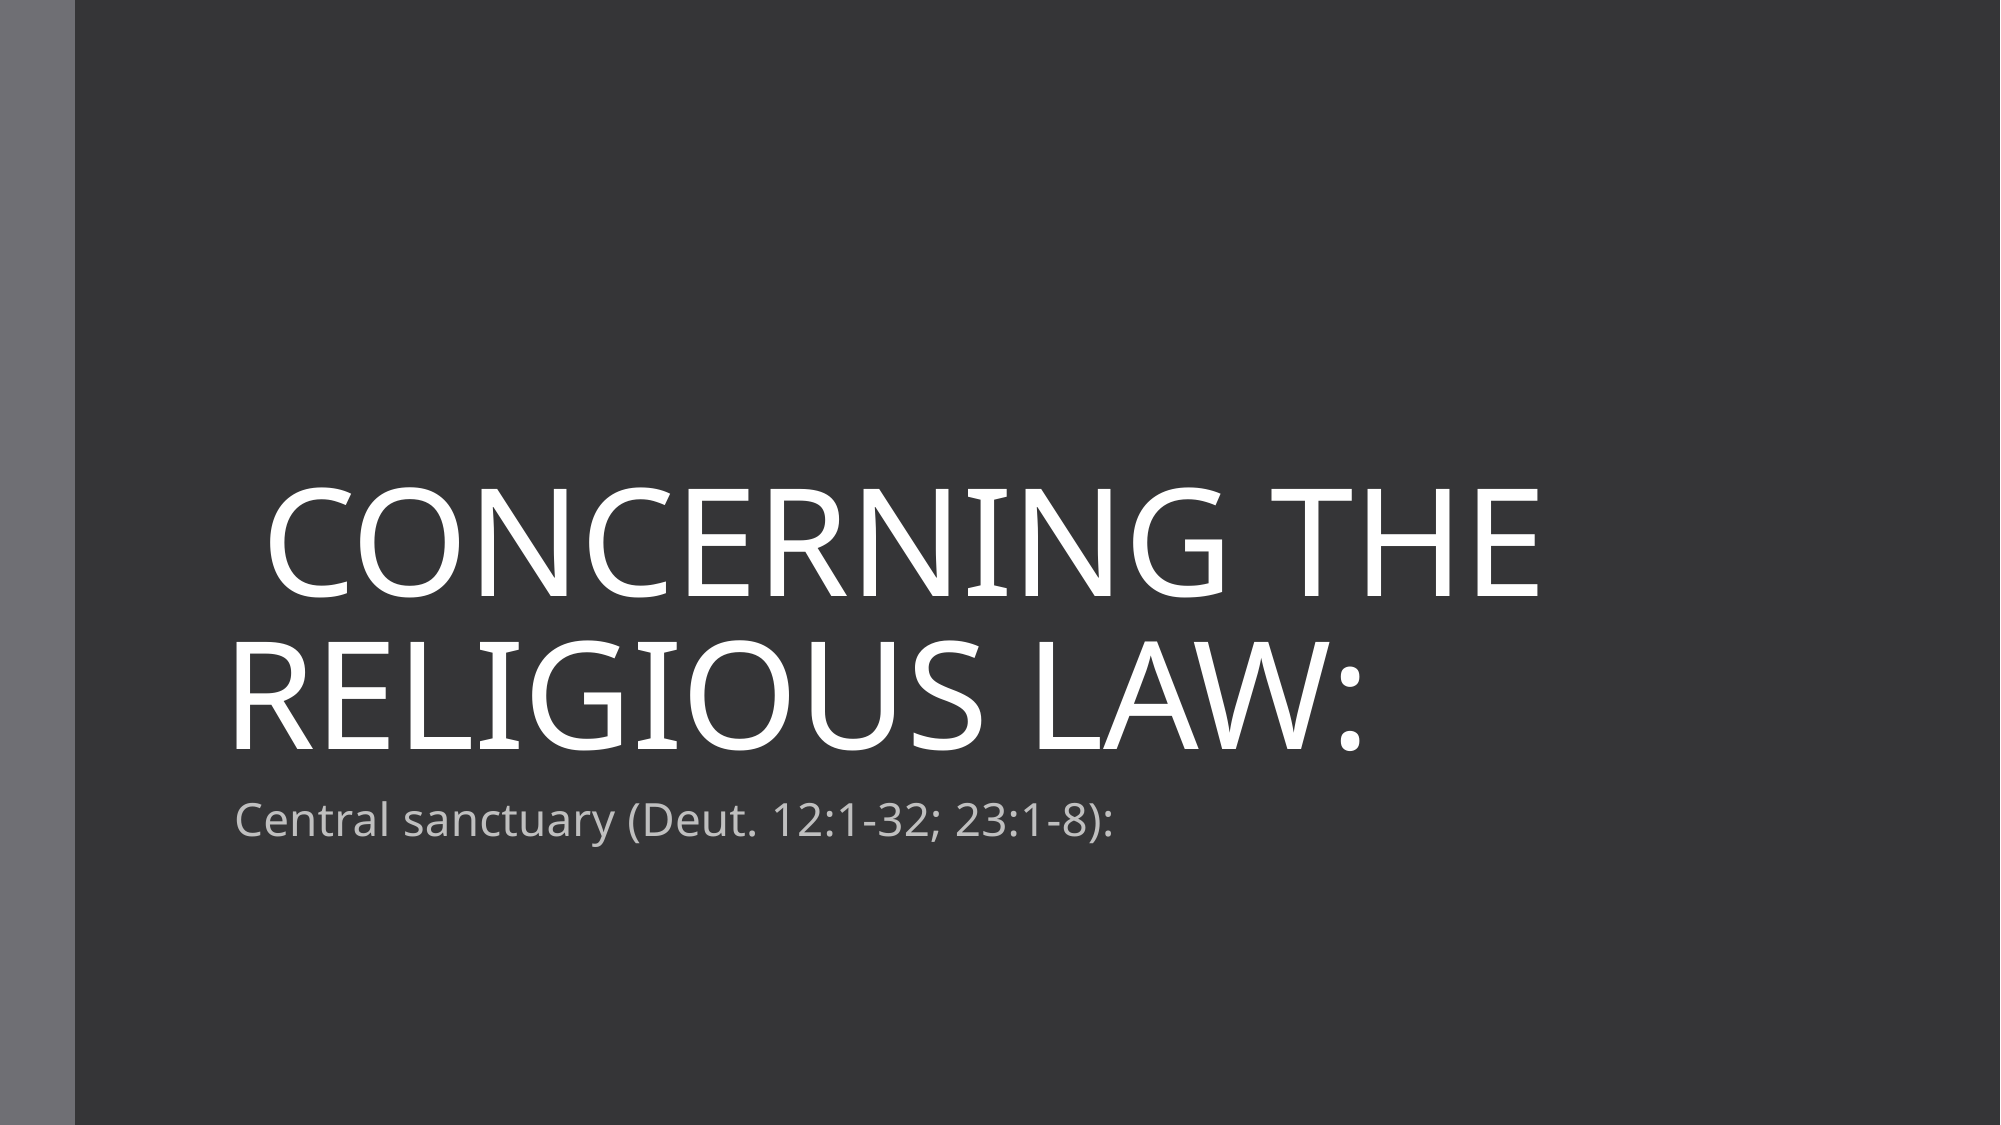

# CONCERNING THE RELIGIOUS LAW:
 Central sanctuary (Deut. 12:1-32; 23:1-8):